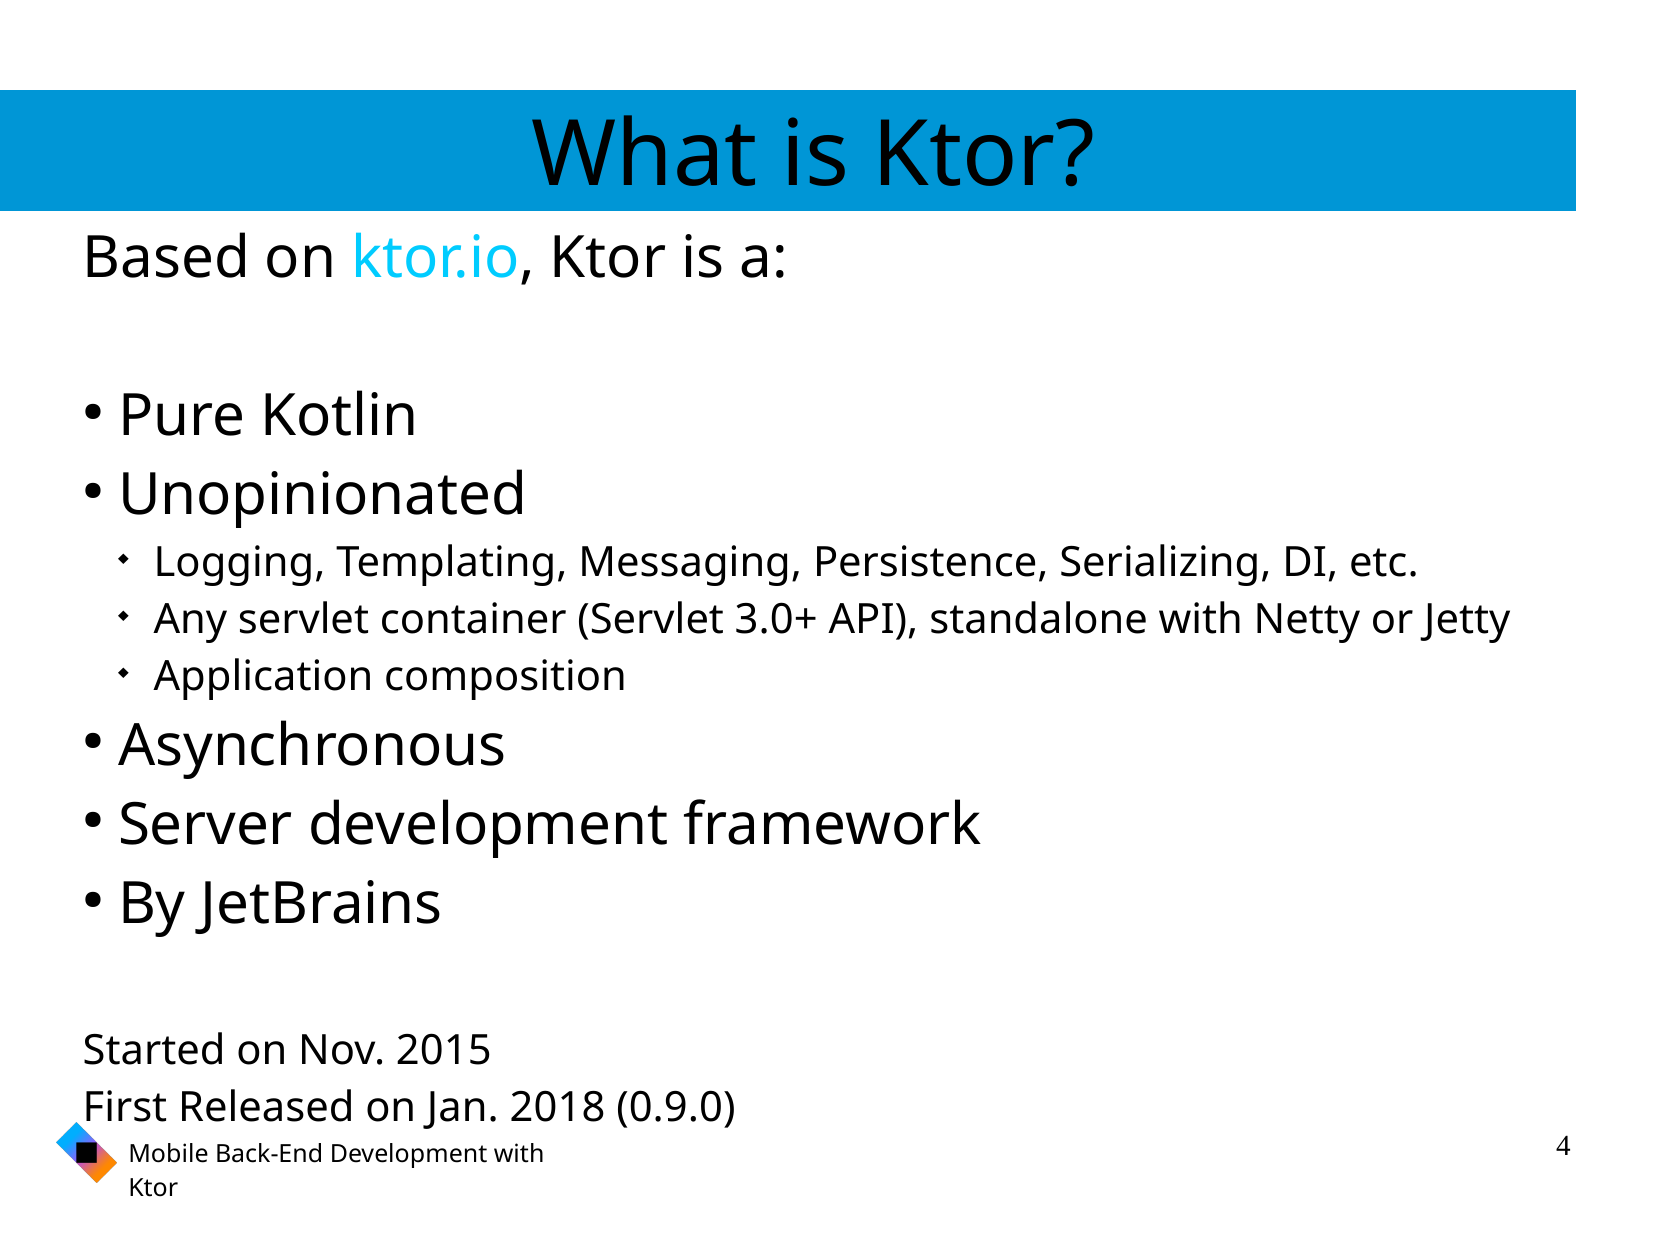

What is Ktor?
# Based on ktor.io, Ktor is a:
Pure Kotlin
Unopinionated
Logging, Templating, Messaging, Persistence, Serializing, DI, etc.
Any servlet container (Servlet 3.0+ API), standalone with Netty or Jetty
Application composition
Asynchronous
Server development framework
By JetBrains
Started on Nov. 2015
First Released on Jan. 2018 (0.9.0)
Mobile Back-End Development with Ktor
4